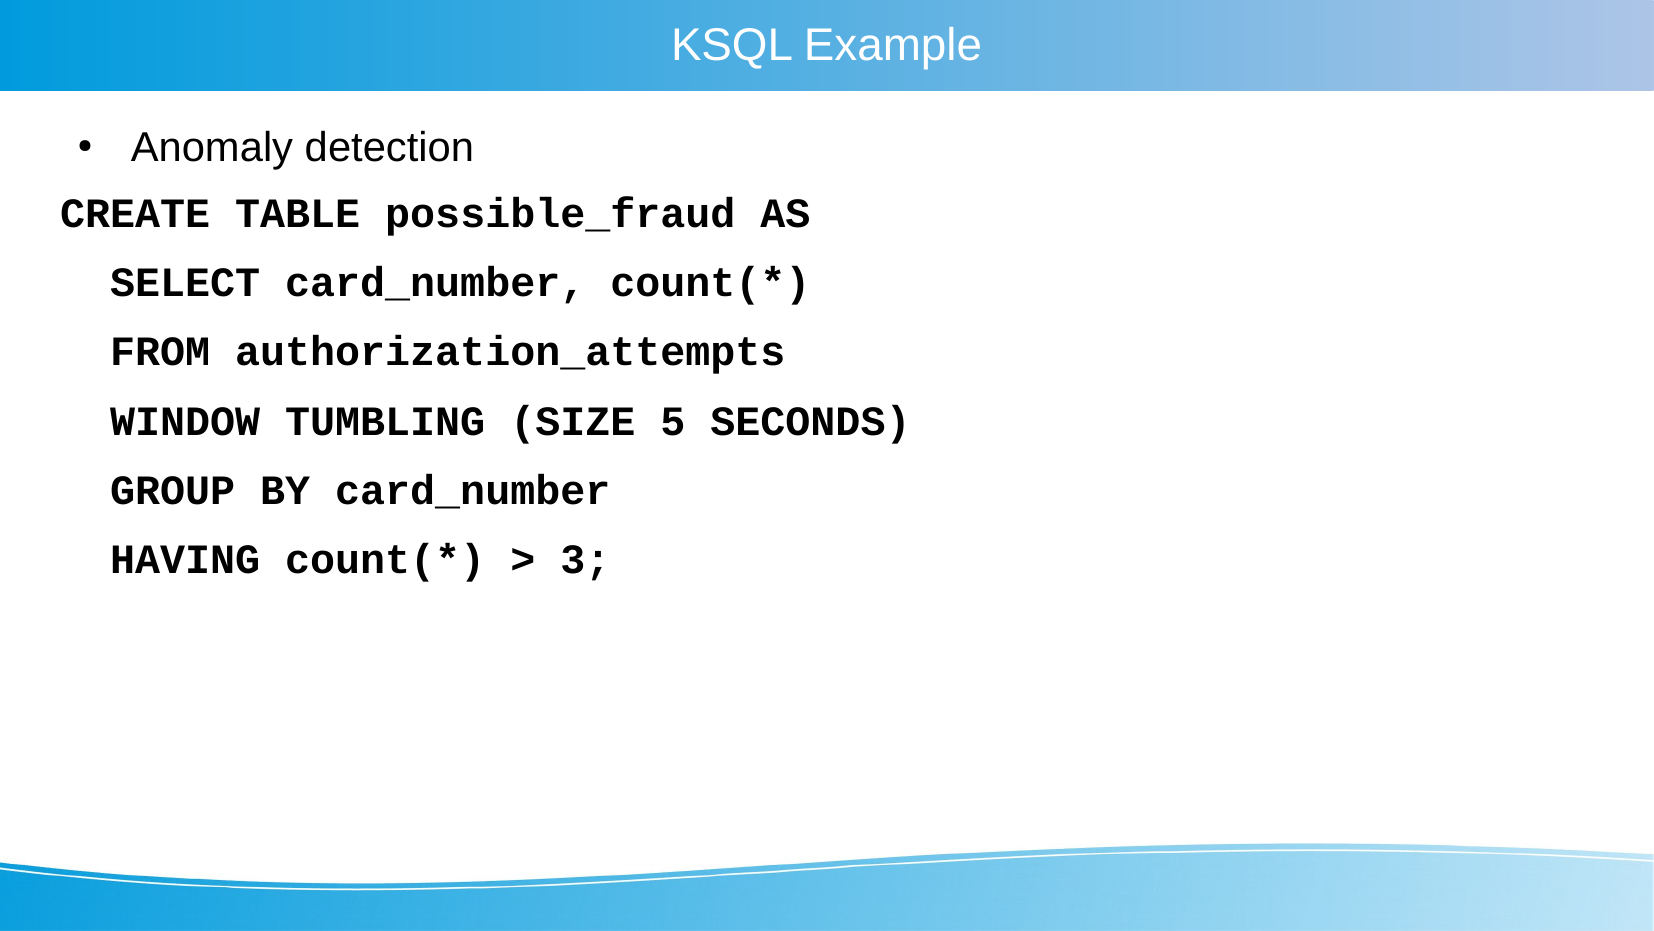

# KSQL Example
Anomaly detection
CREATE TABLE possible_fraud AS
 SELECT card_number, count(*)
 FROM authorization_attempts
 WINDOW TUMBLING (SIZE 5 SECONDS)
 GROUP BY card_number
 HAVING count(*) > 3;